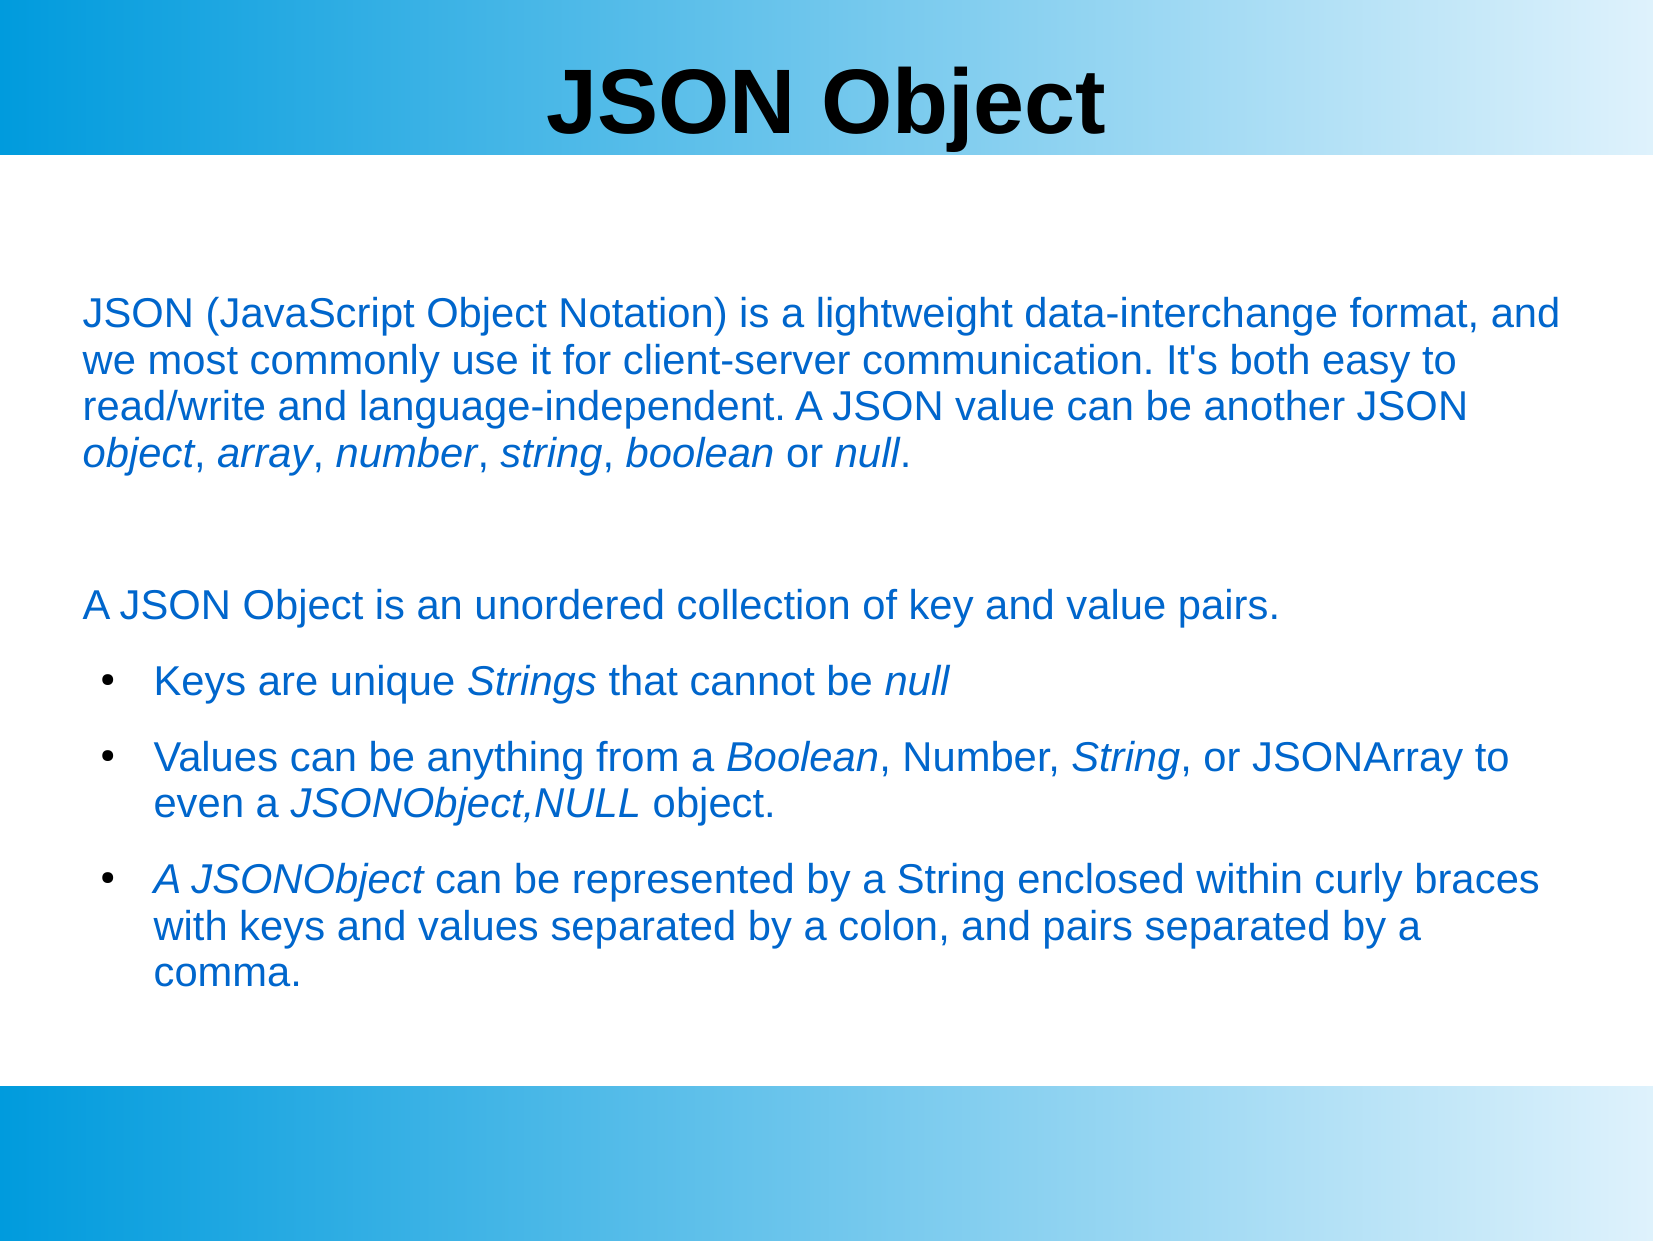

# JSON Object
JSON (JavaScript Object Notation) is a lightweight data-interchange format, and we most commonly use it for client-server communication. It's both easy to read/write and language-independent. A JSON value can be another JSON object, array, number, string, boolean or null.
A JSON Object is an unordered collection of key and value pairs.
Keys are unique Strings that cannot be null
Values can be anything from a Boolean, Number, String, or JSONArray to even a JSONObject,NULL object.
A JSONObject can be represented by a String enclosed within curly braces with keys and values separated by a colon, and pairs separated by a comma.